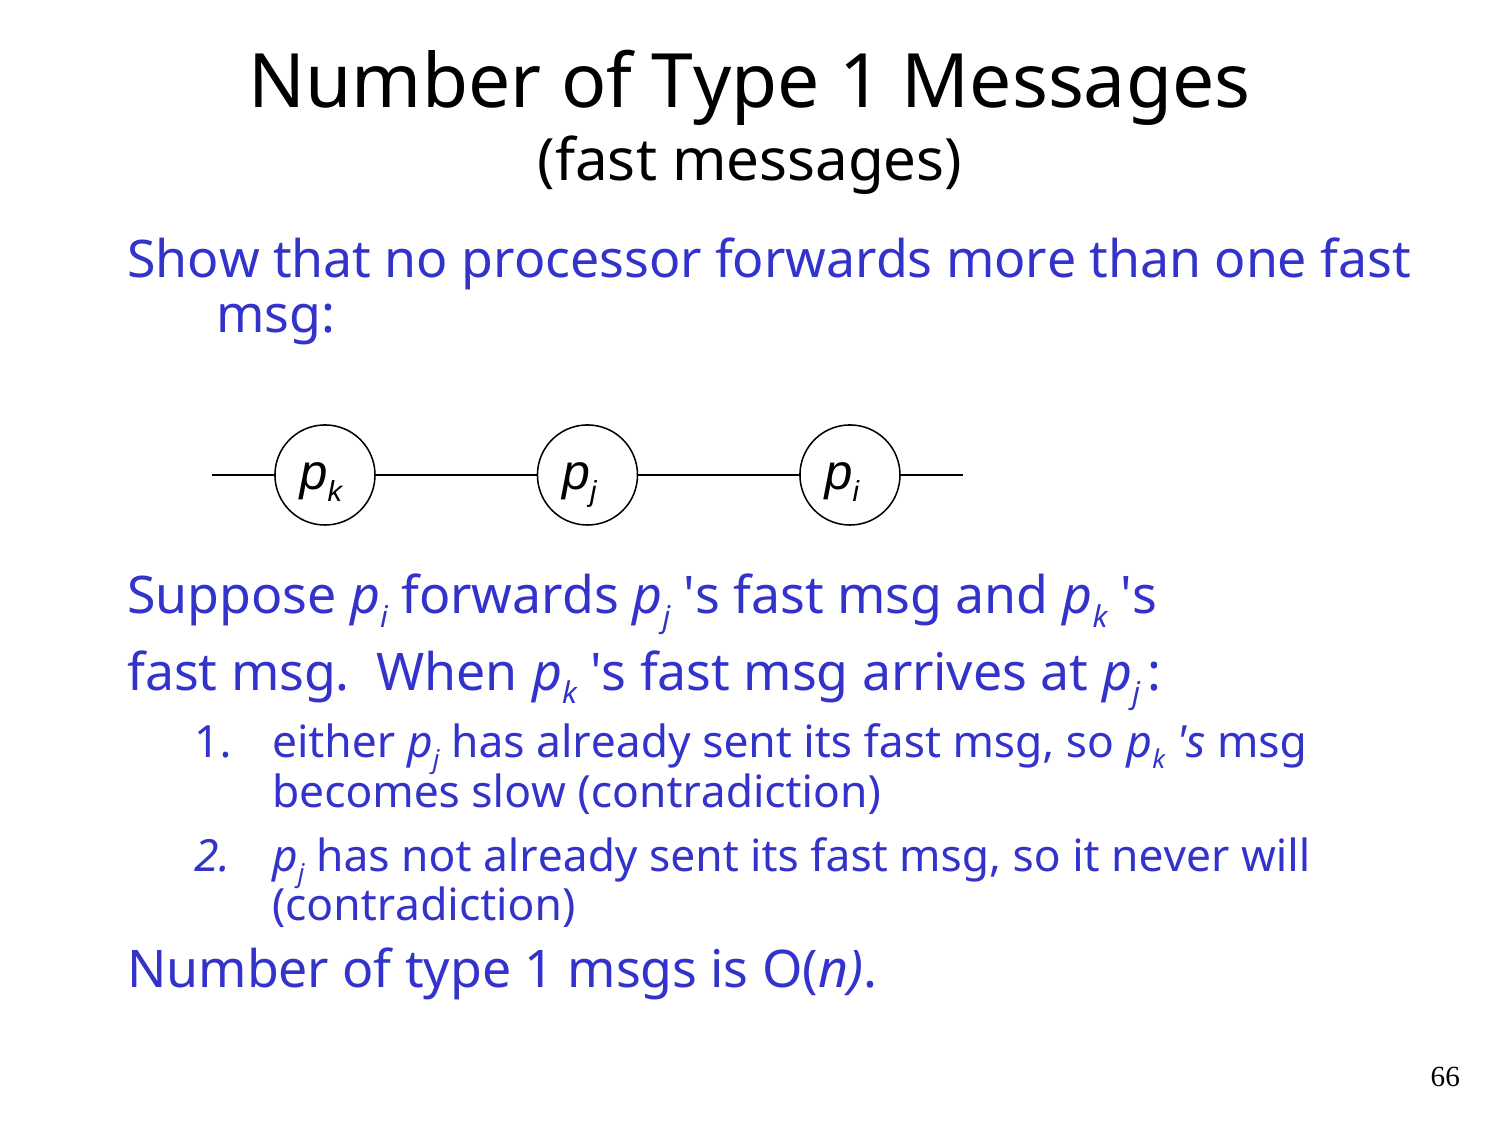

Number of Type 1 Messages
(fast messages)
# Show that no processor forwards more than one fast msg:
Suppose pi forwards pj 's fast msg and pk 's
fast msg. When pk 's fast msg arrives at pj :
either pj has already sent its fast msg, so pk 's msg becomes slow (contradiction)
pj has not already sent its fast msg, so it never will (contradiction)
Number of type 1 msgs is O(n).
pk
pj
pi